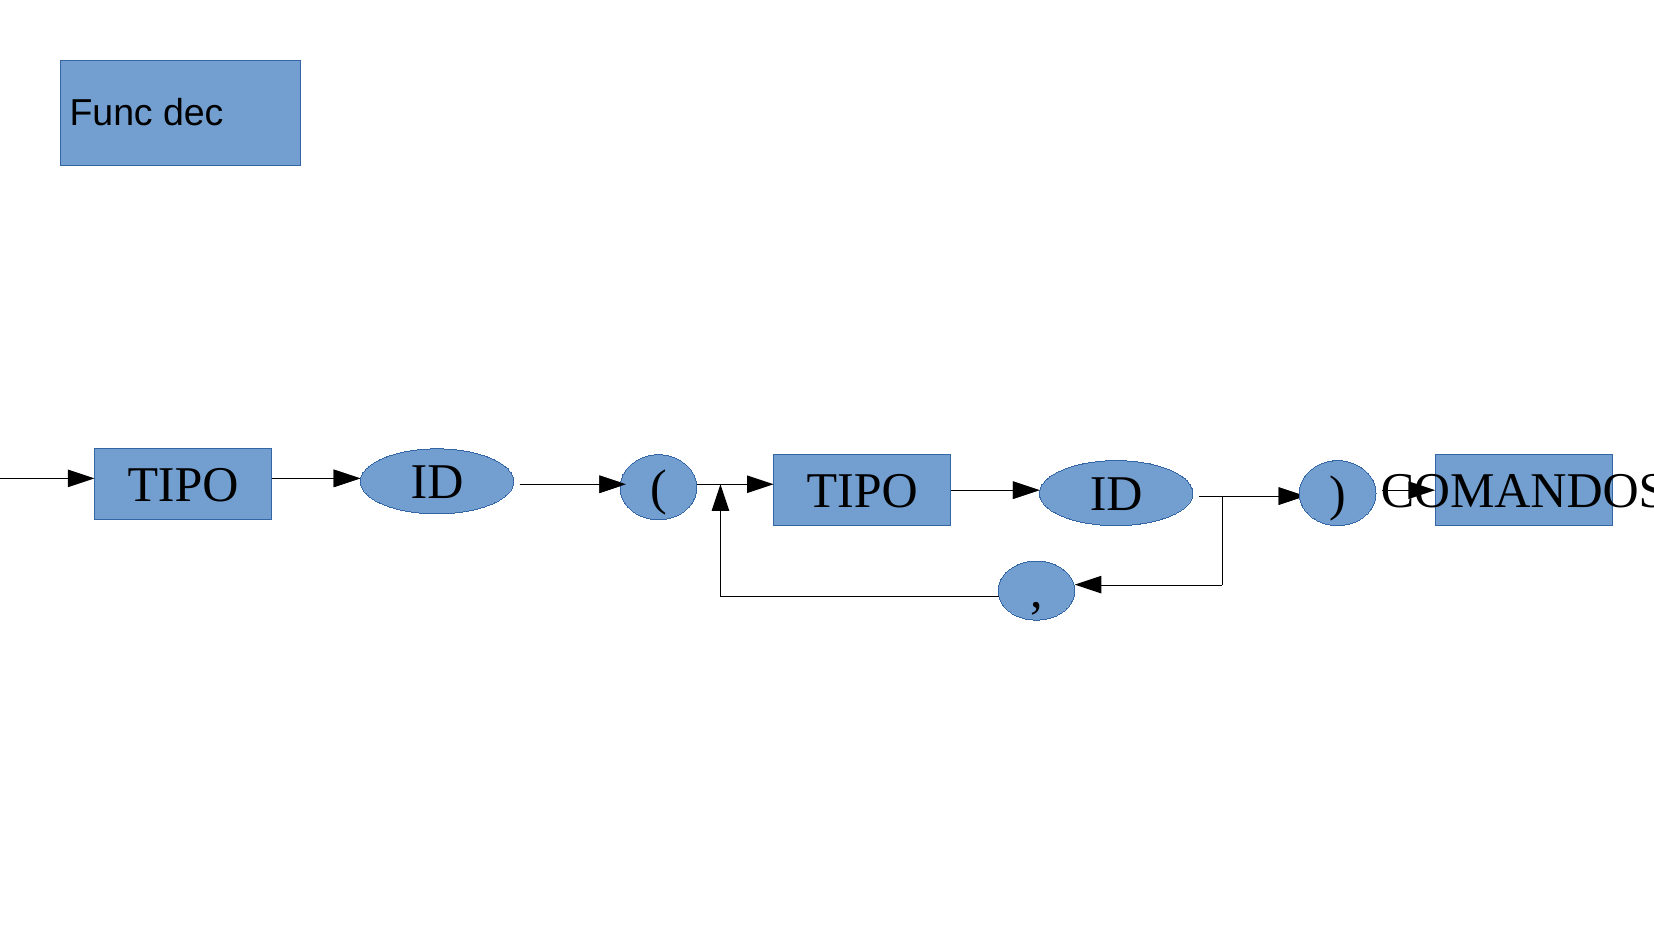

Func dec
TIPO
ID
(
TIPO
COMANDOS
ID
)
,